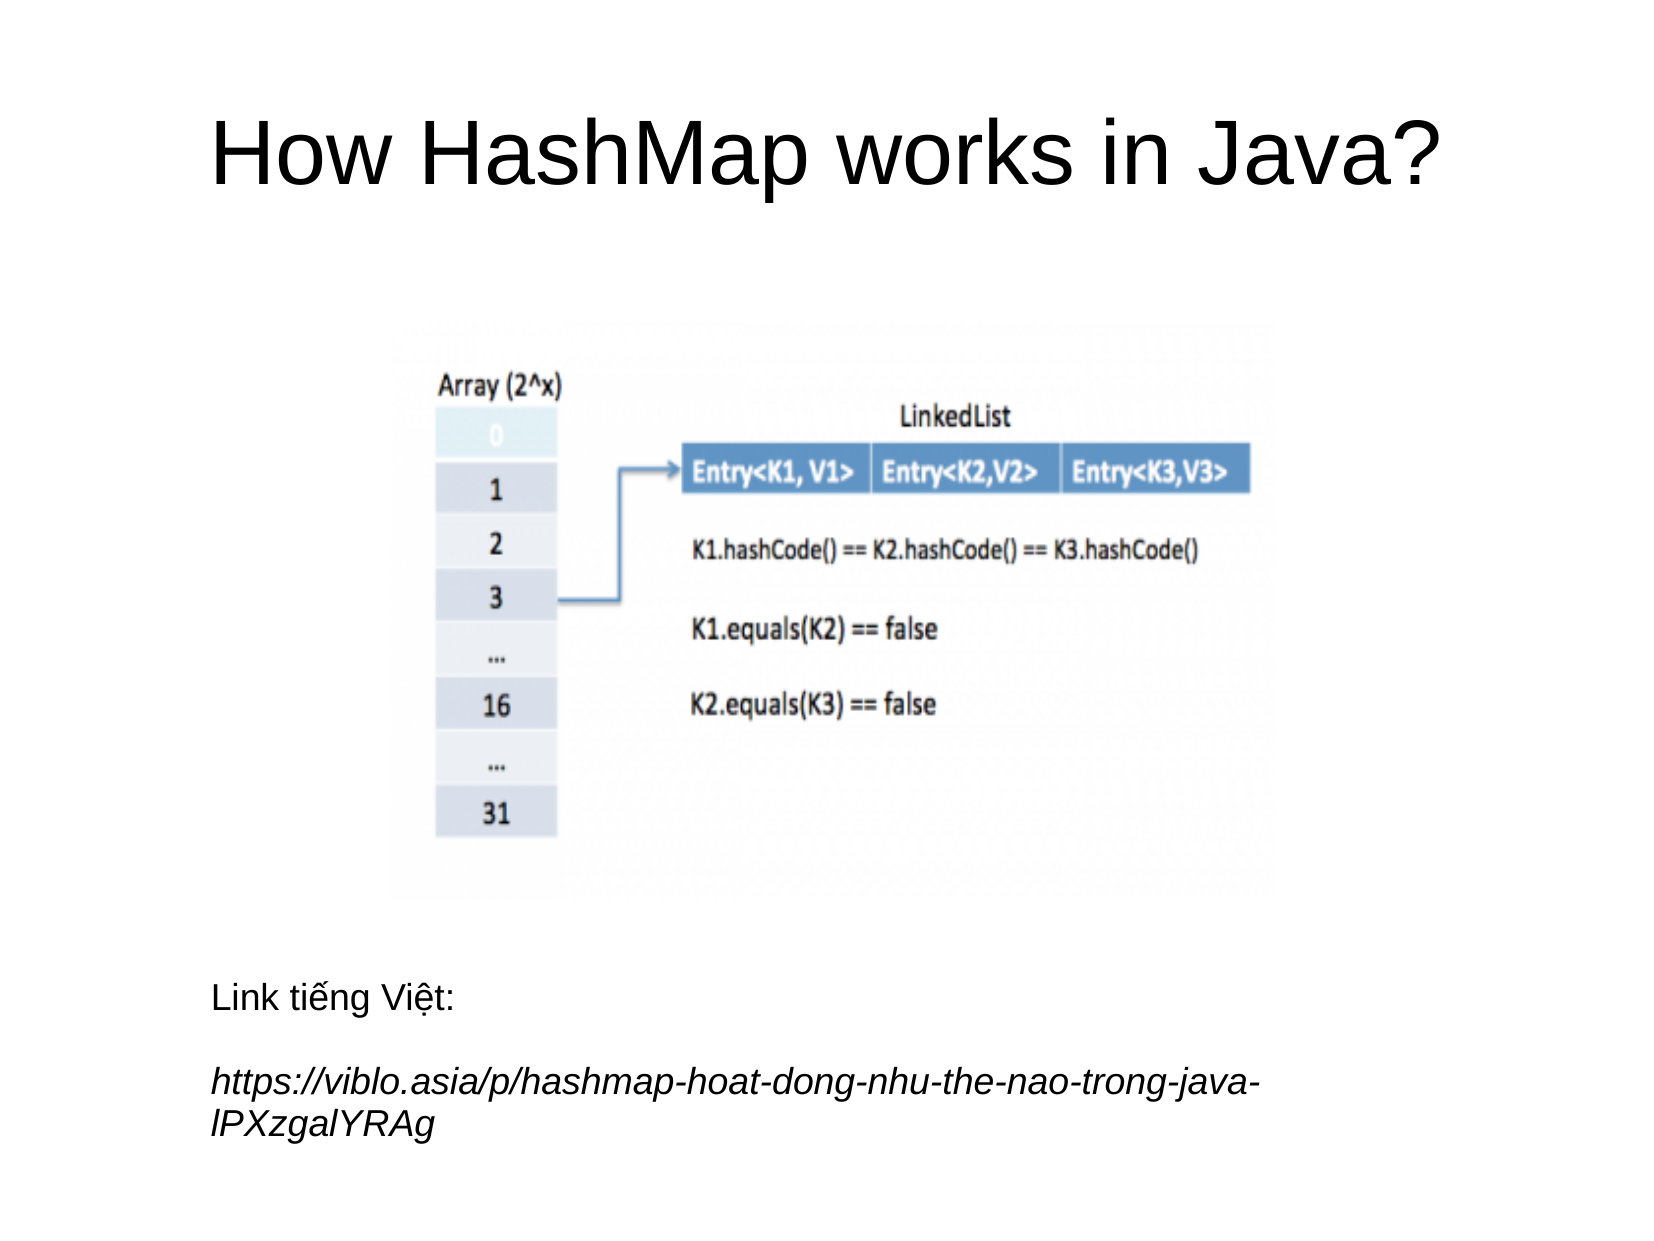

# How HashMap works in Java?
Link tiếng Việt:
https://viblo.asia/p/hashmap-hoat-dong-nhu-the-nao-trong-java-lPXzgalYRAg